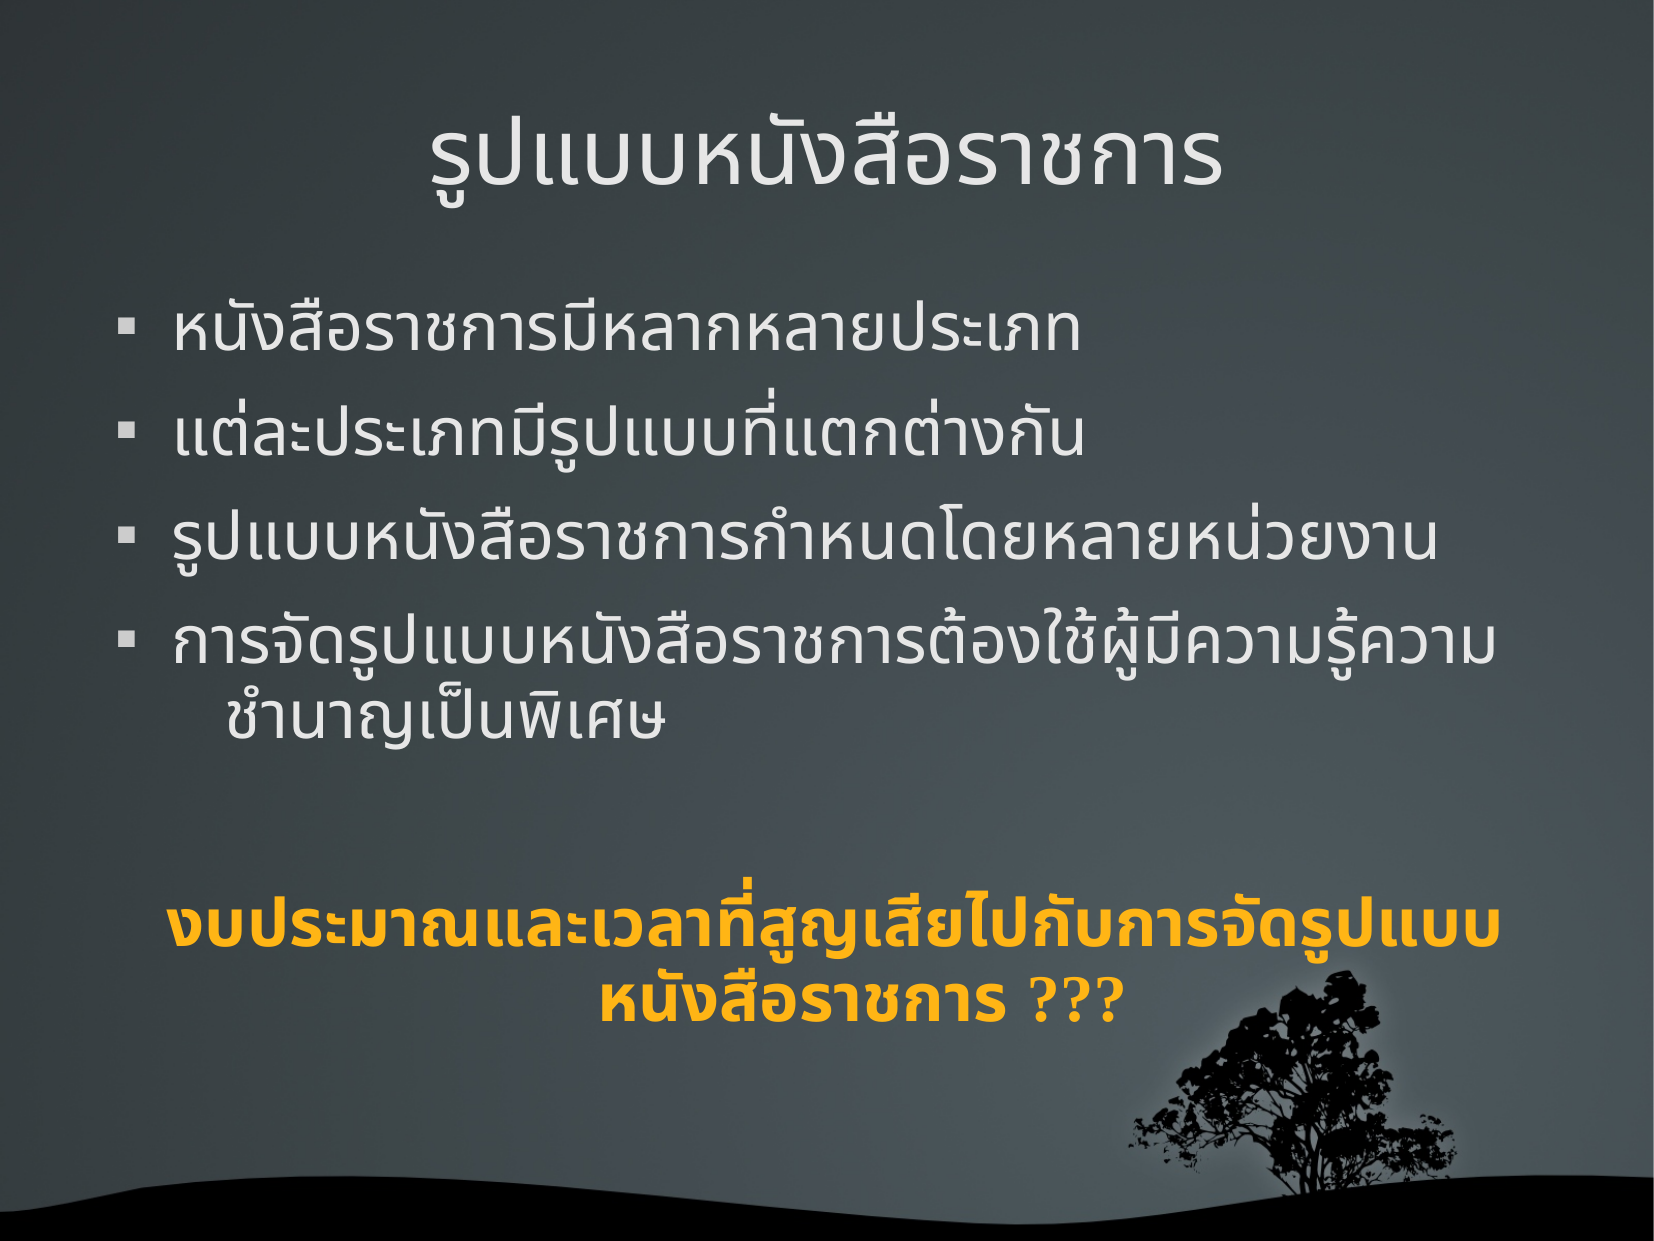

# รูปแบบหนังสือราชการ
หนังสือราชการมีหลากหลายประเภท
แต่ละประเภทมีรูปแบบที่แตกต่างกัน
รูปแบบหนังสือราชการกำหนดโดยหลายหน่วยงาน
การจัดรูปแบบหนังสือราชการต้องใช้ผู้มีความรู้ความชำนาญเป็นพิเศษ
งบประมาณและเวลาที่สูญเสียไปกับการจัดรูปแบบหนังสือราชการ ???